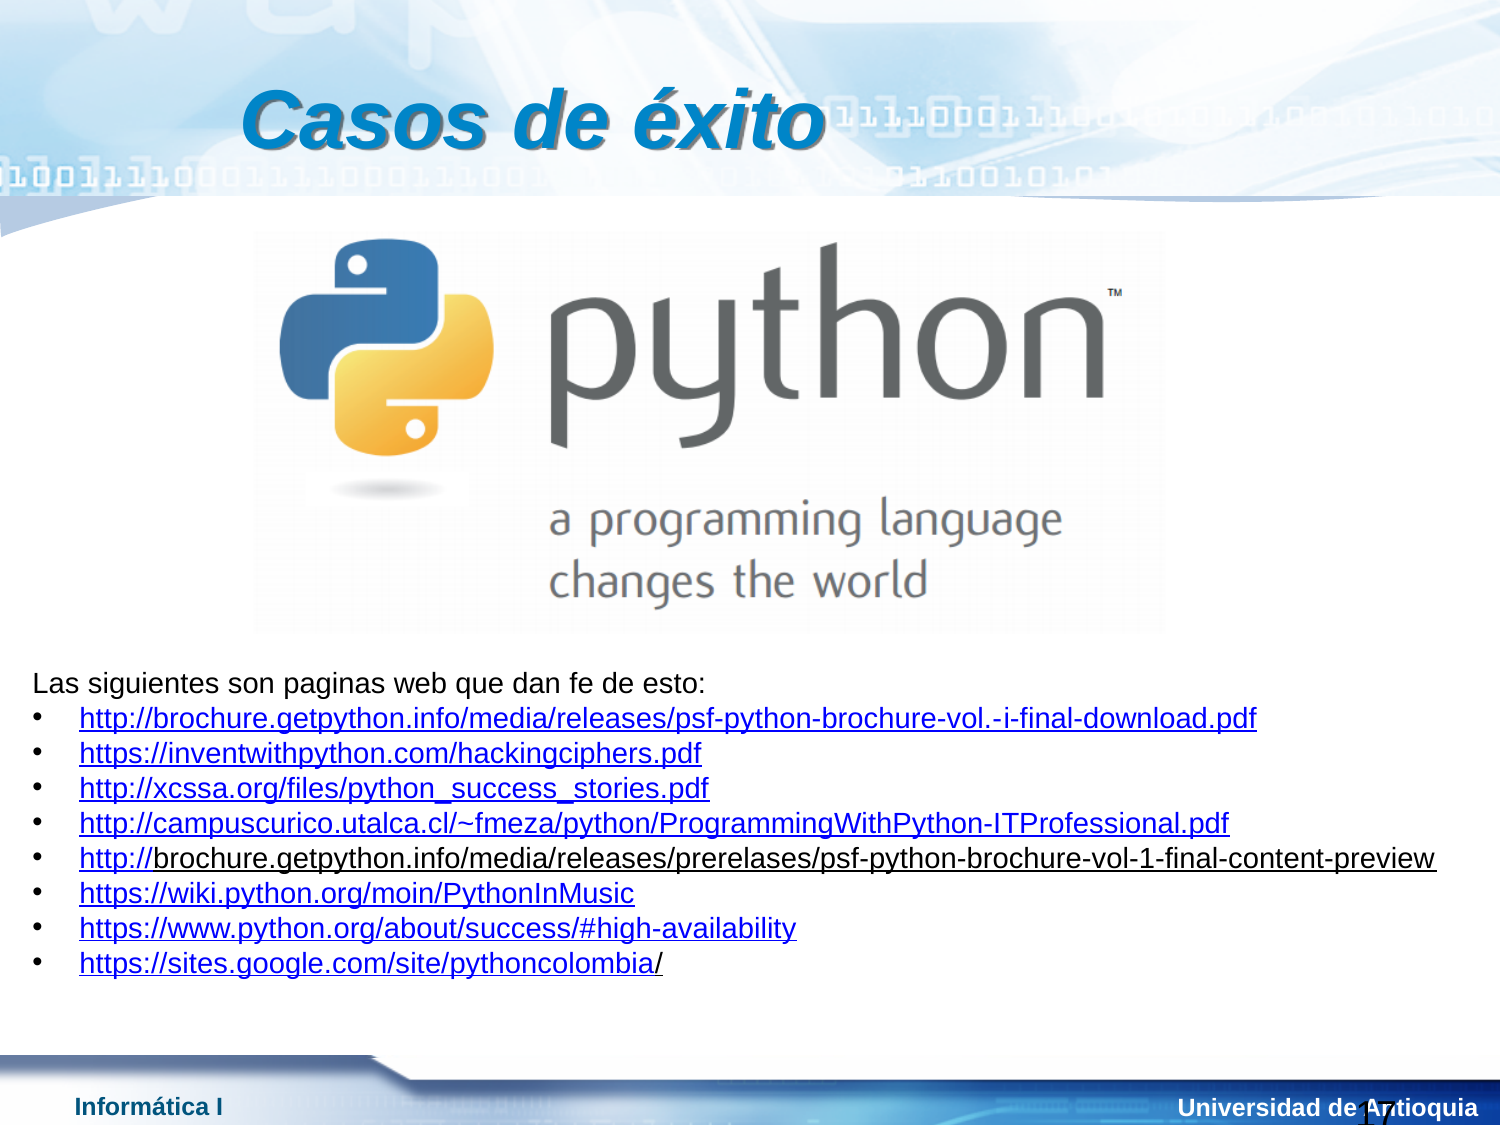

# Casos de éxito
Las siguientes son paginas web que dan fe de esto:
http://brochure.getpython.info/media/releases/psf-python-brochure-vol.-i-final-download.pdf
https://inventwithpython.com/hackingciphers.pdf
http://xcssa.org/files/python_success_stories.pdf
http://campuscurico.utalca.cl/~fmeza/python/ProgrammingWithPython-ITProfessional.pdf
http://brochure.getpython.info/media/releases/prerelases/psf-python-brochure-vol-1-final-content-preview
https://wiki.python.org/moin/PythonInMusic
https://www.python.org/about/success/#high-availability
https://sites.google.com/site/pythoncolombia/